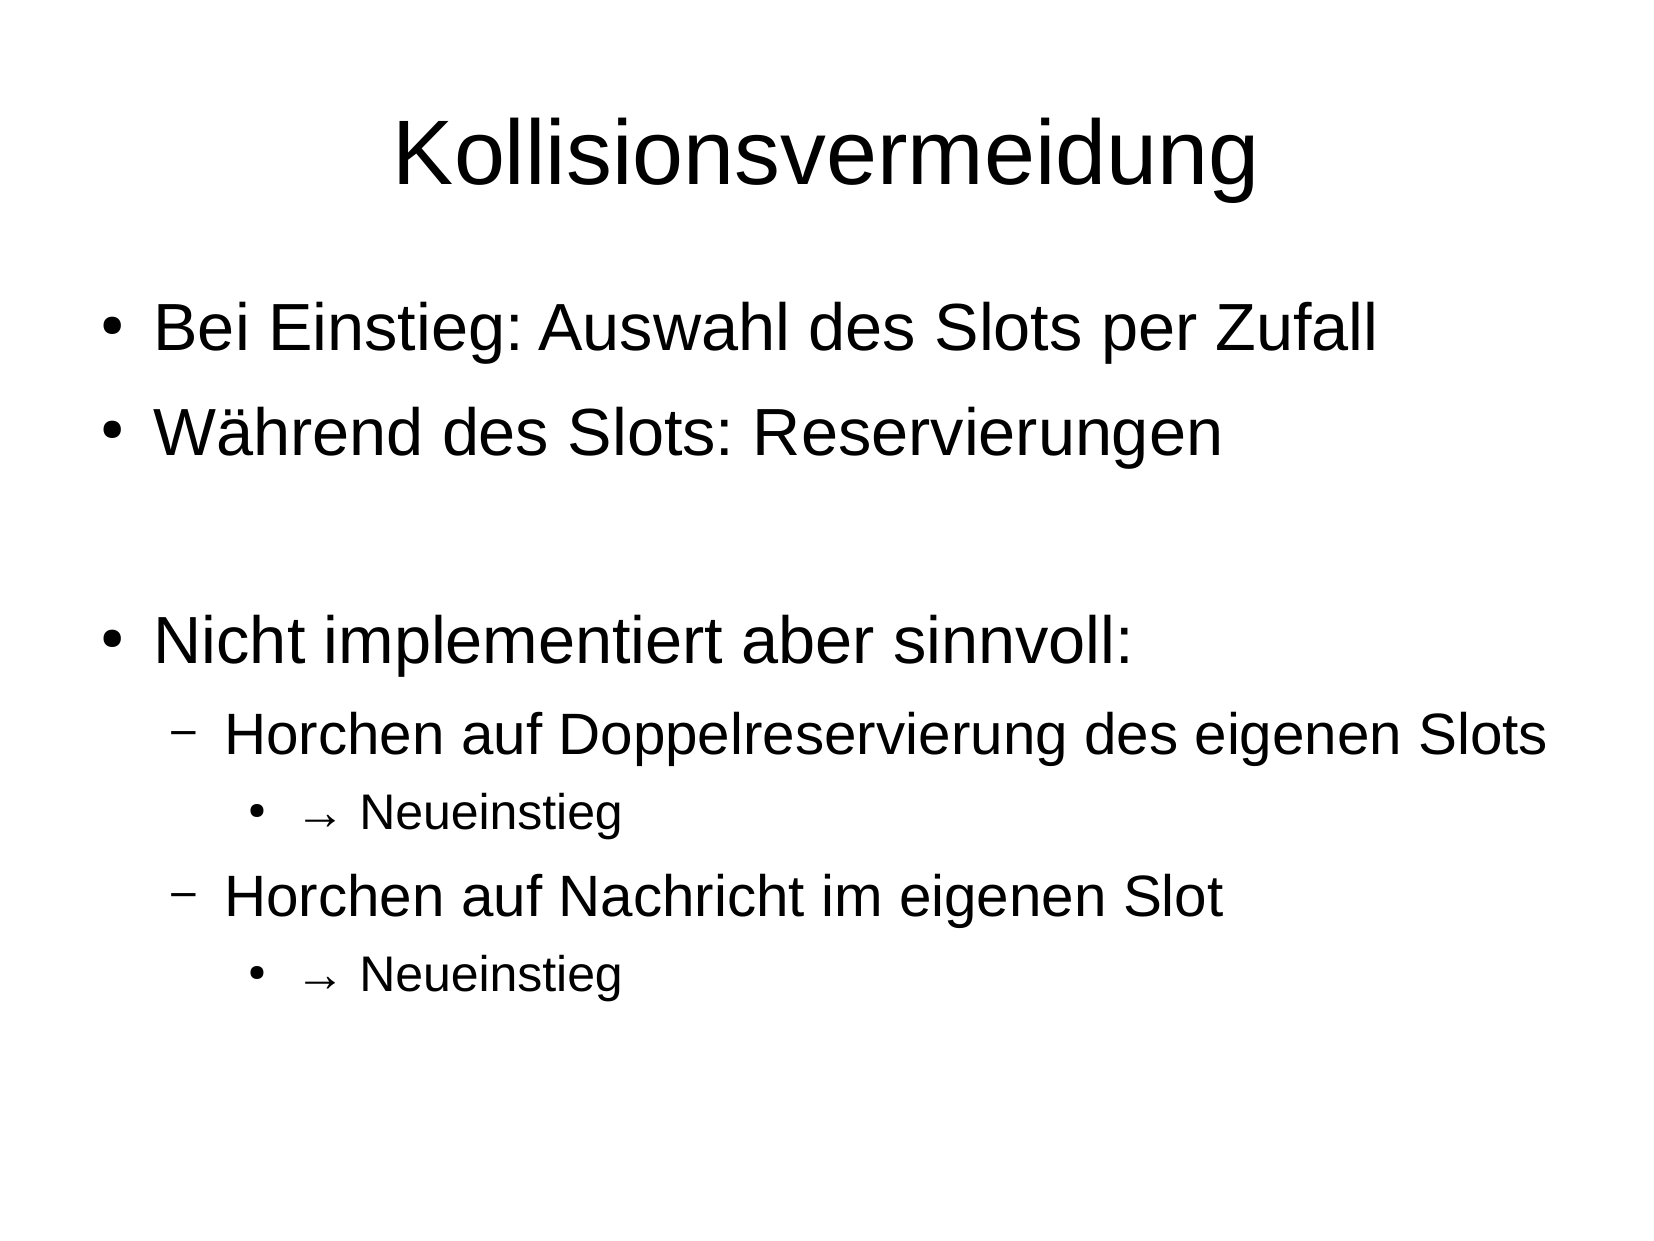

# Kollisionsvermeidung
Bei Einstieg: Auswahl des Slots per Zufall
Während des Slots: Reservierungen
Nicht implementiert aber sinnvoll:
Horchen auf Doppelreservierung des eigenen Slots
→ Neueinstieg
Horchen auf Nachricht im eigenen Slot
→ Neueinstieg